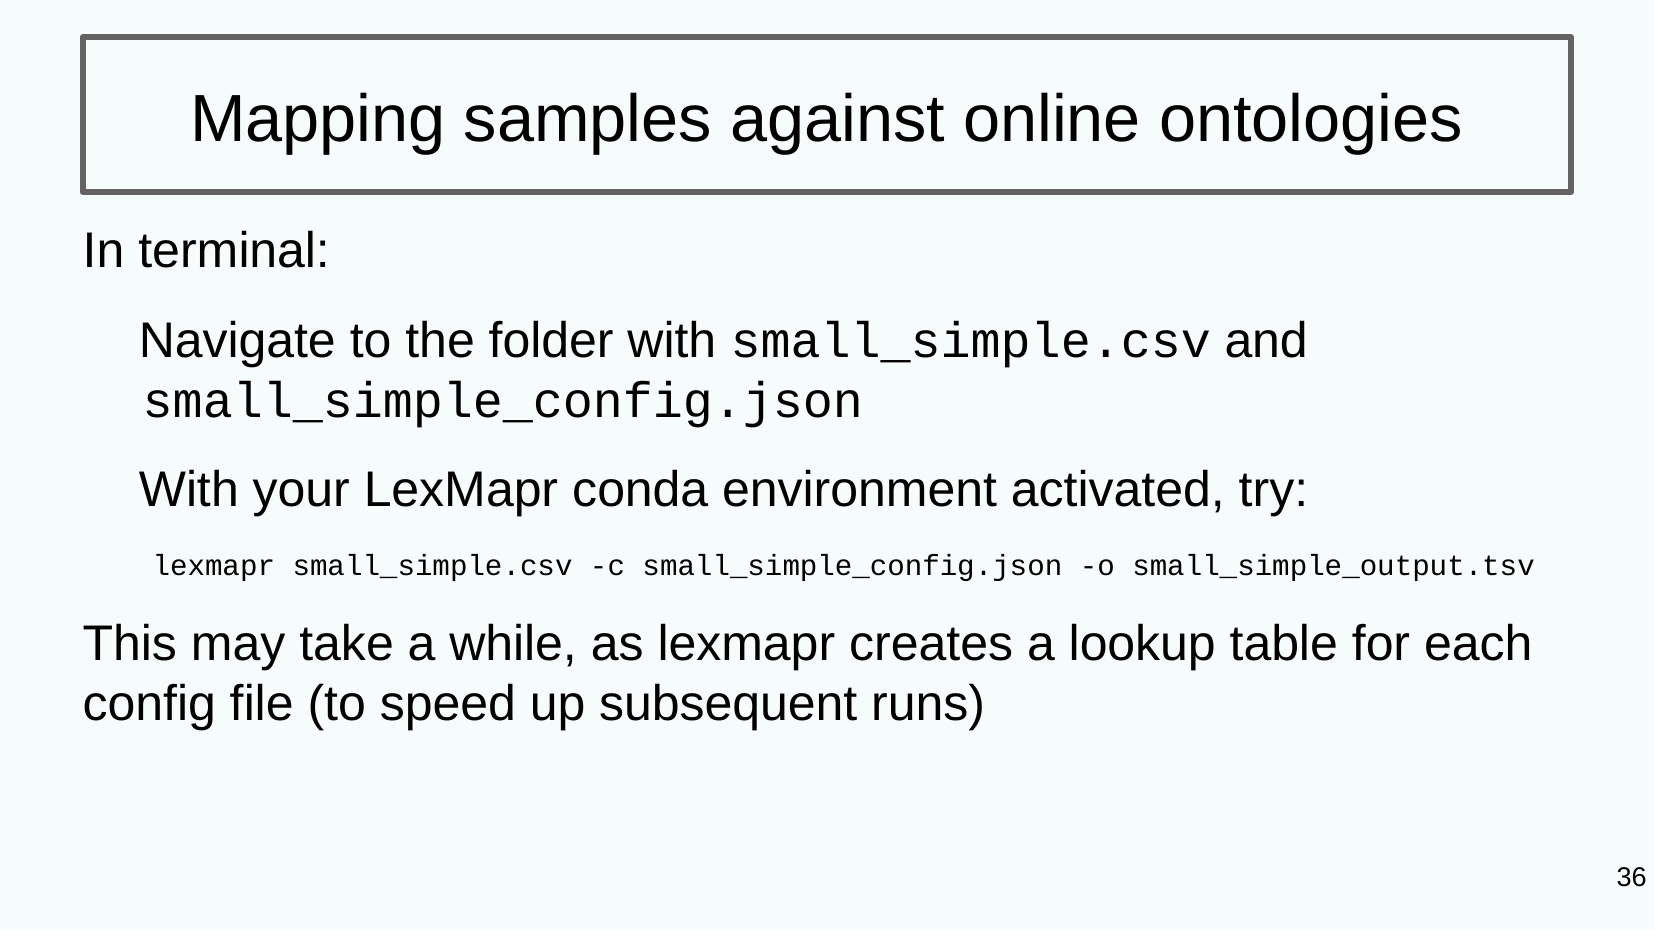

Mapping samples against online ontologies
In terminal:
 Navigate to the folder with small_simple.csv and
 small_simple_config.json
 With your LexMapr conda environment activated, try:
 lexmapr small_simple.csv -c small_simple_config.json -o small_simple_output.tsv
This may take a while, as lexmapr creates a lookup table for each config file (to speed up subsequent runs)